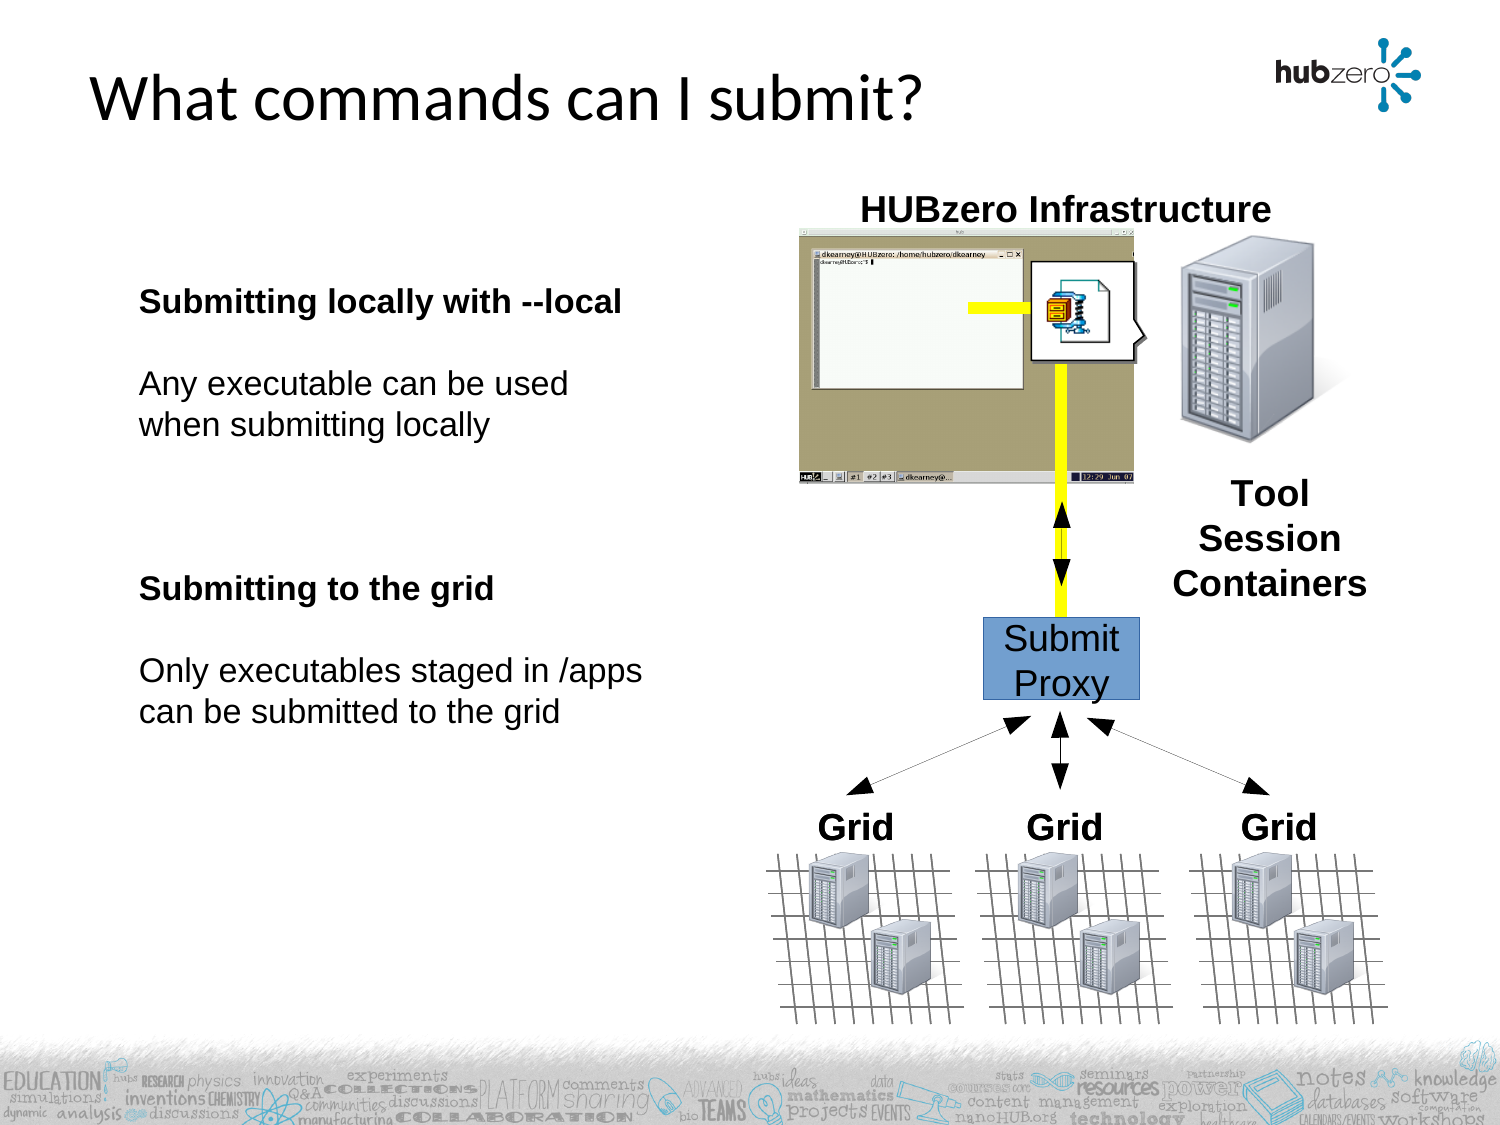

# What commands can I submit?
HUBzero Infrastructure
Submitting locally with --local
Any executable can be used
when submitting locally
Submitting to the grid
Only executables staged in /apps
can be submitted to the grid
Tool Session
Containers
Submit
Proxy
Grid
Grid
Grid
Grid
Grid
Grid